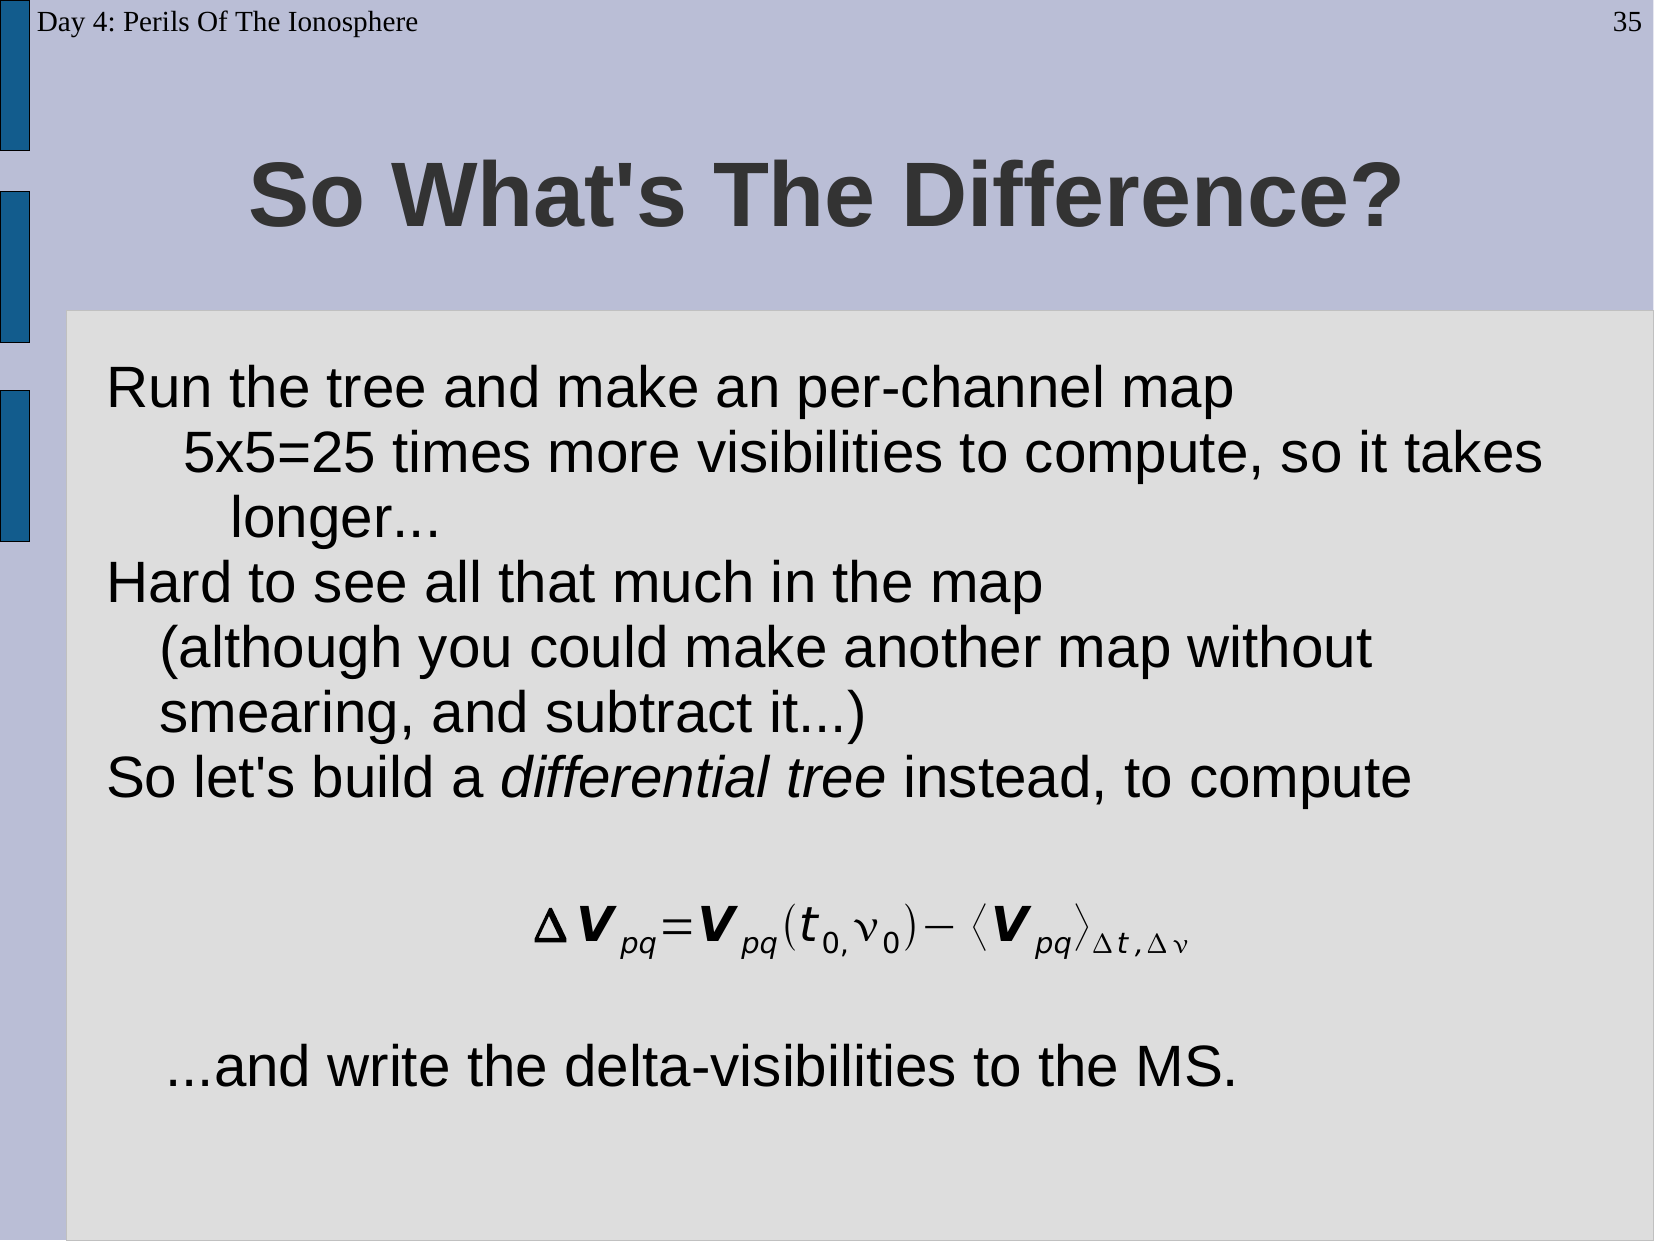

Day 4: Perils Of The Ionosphere
35
# So What's The Difference?
Run the tree and make an per-channel map
5x5=25 times more visibilities to compute, so it takes longer...
Hard to see all that much in the map
(although you could make another map without smearing, and subtract it...)
So let's build a differential tree instead, to compute
...and write the delta-visibilities to the MS.